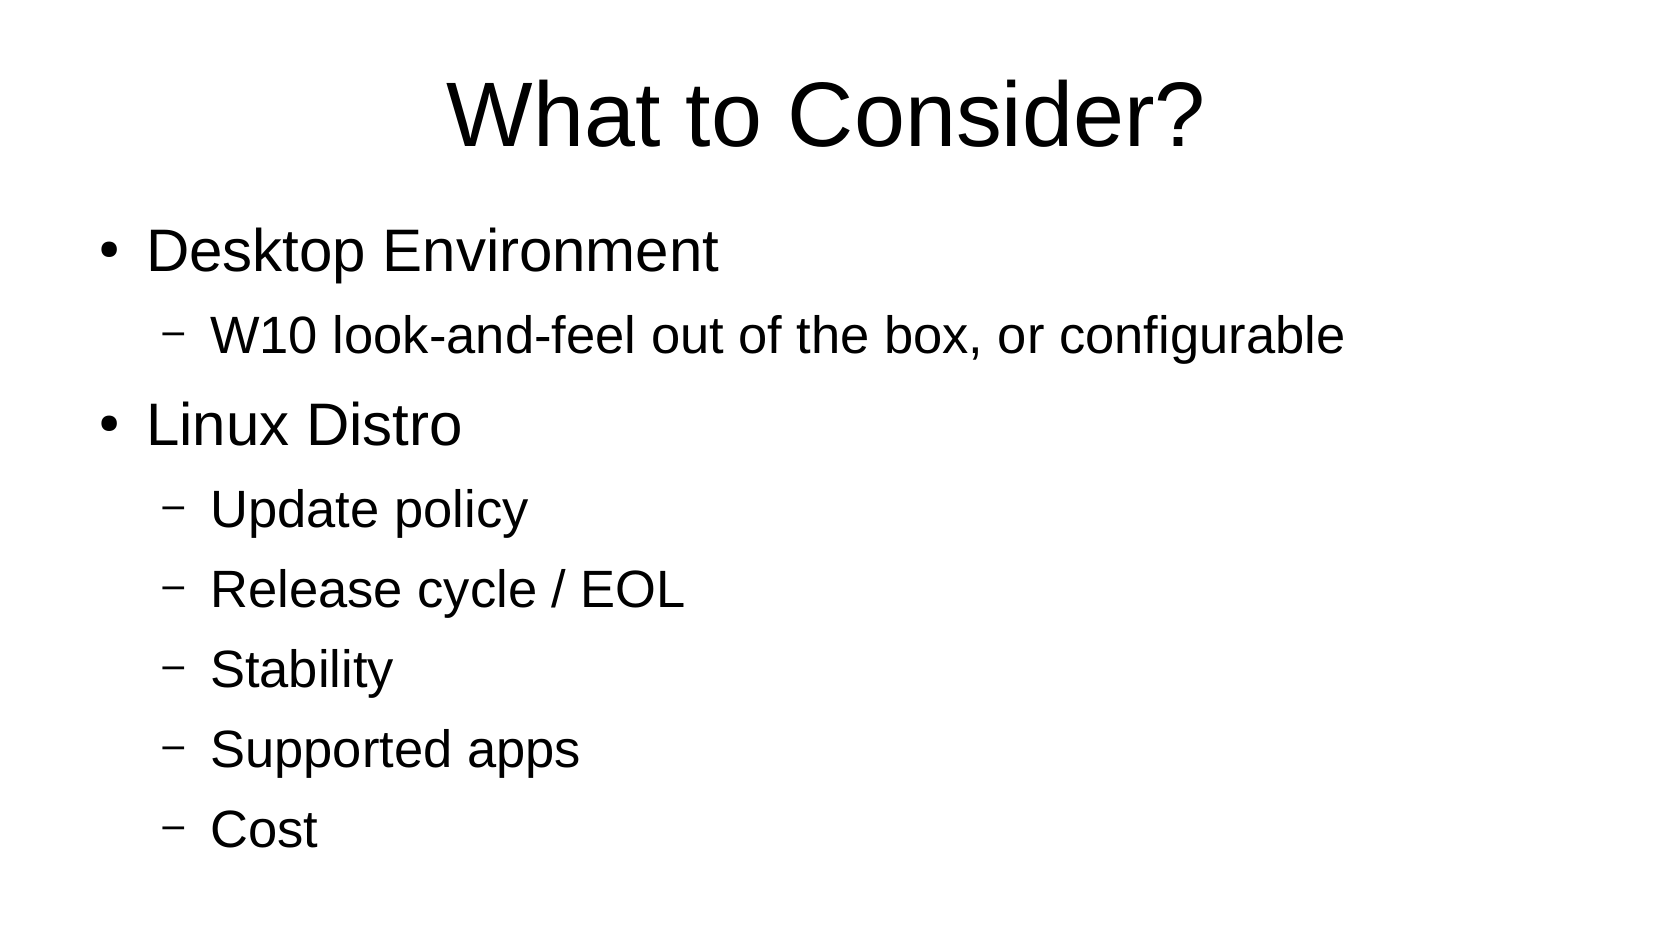

# What to Consider?
Desktop Environment
W10 look-and-feel out of the box, or configurable
Linux Distro
Update policy
Release cycle / EOL
Stability
Supported apps
Cost